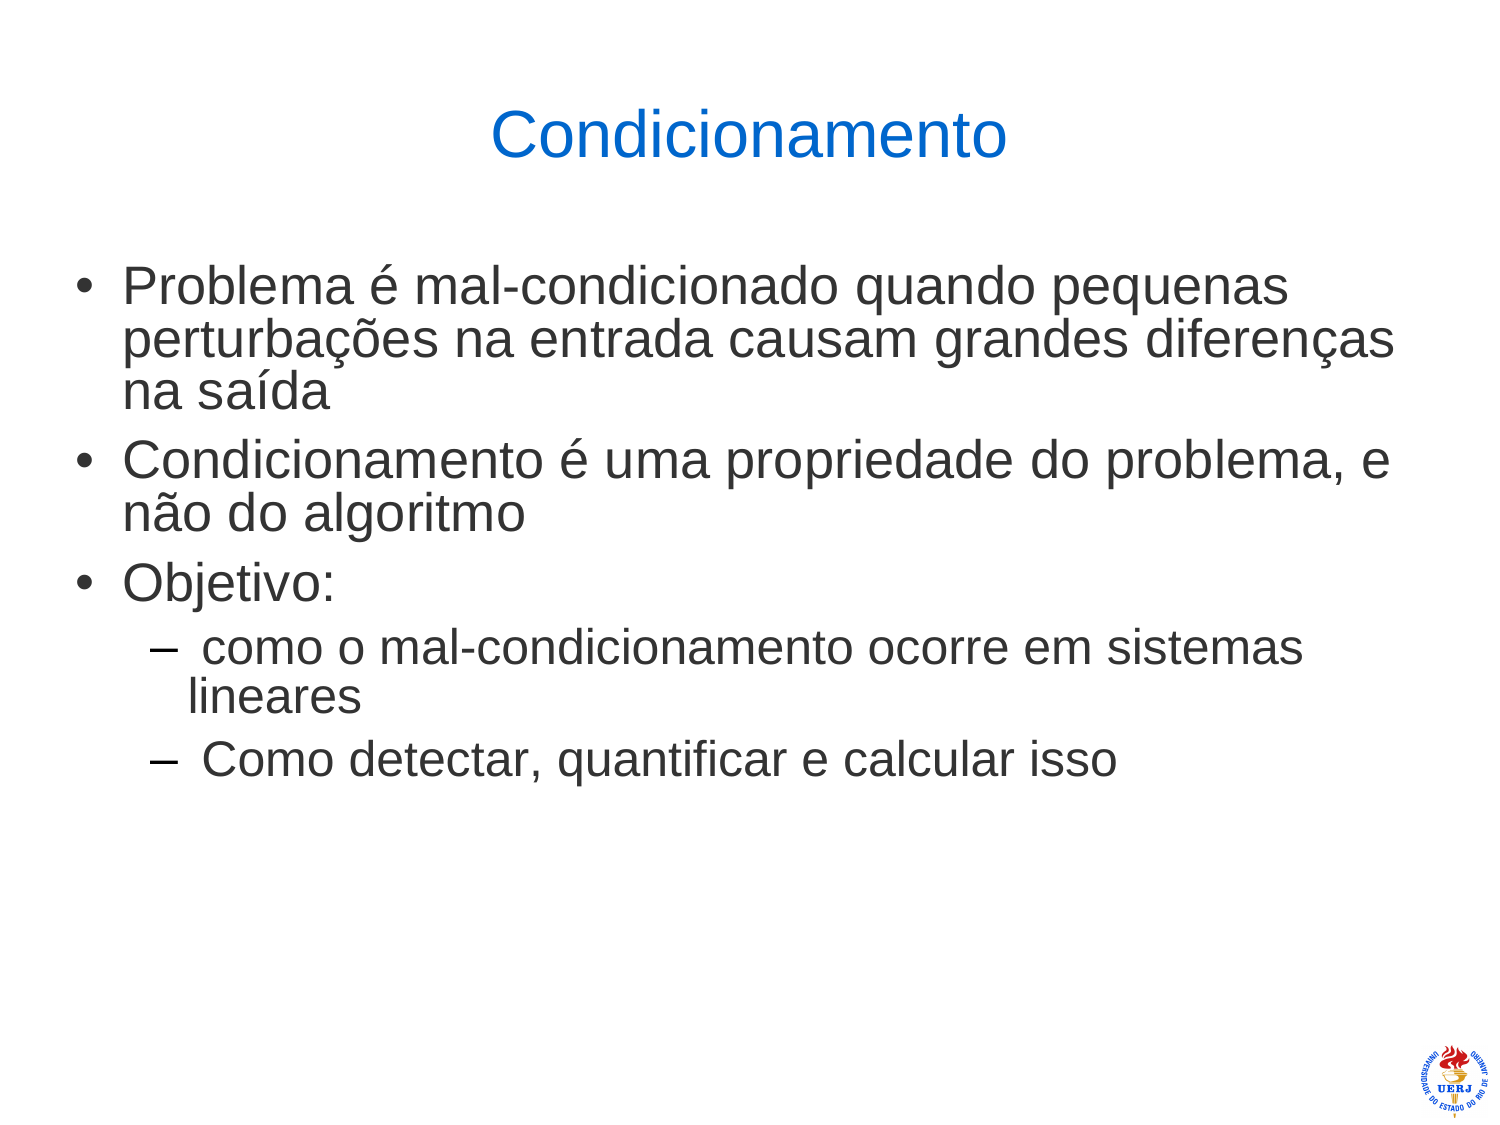

# Condicionamento
Problema é mal-condicionado quando pequenas perturbações na entrada causam grandes diferenças na saída
Condicionamento é uma propriedade do problema, e não do algoritmo
Objetivo:
 como o mal-condicionamento ocorre em sistemas lineares
 Como detectar, quantificar e calcular isso